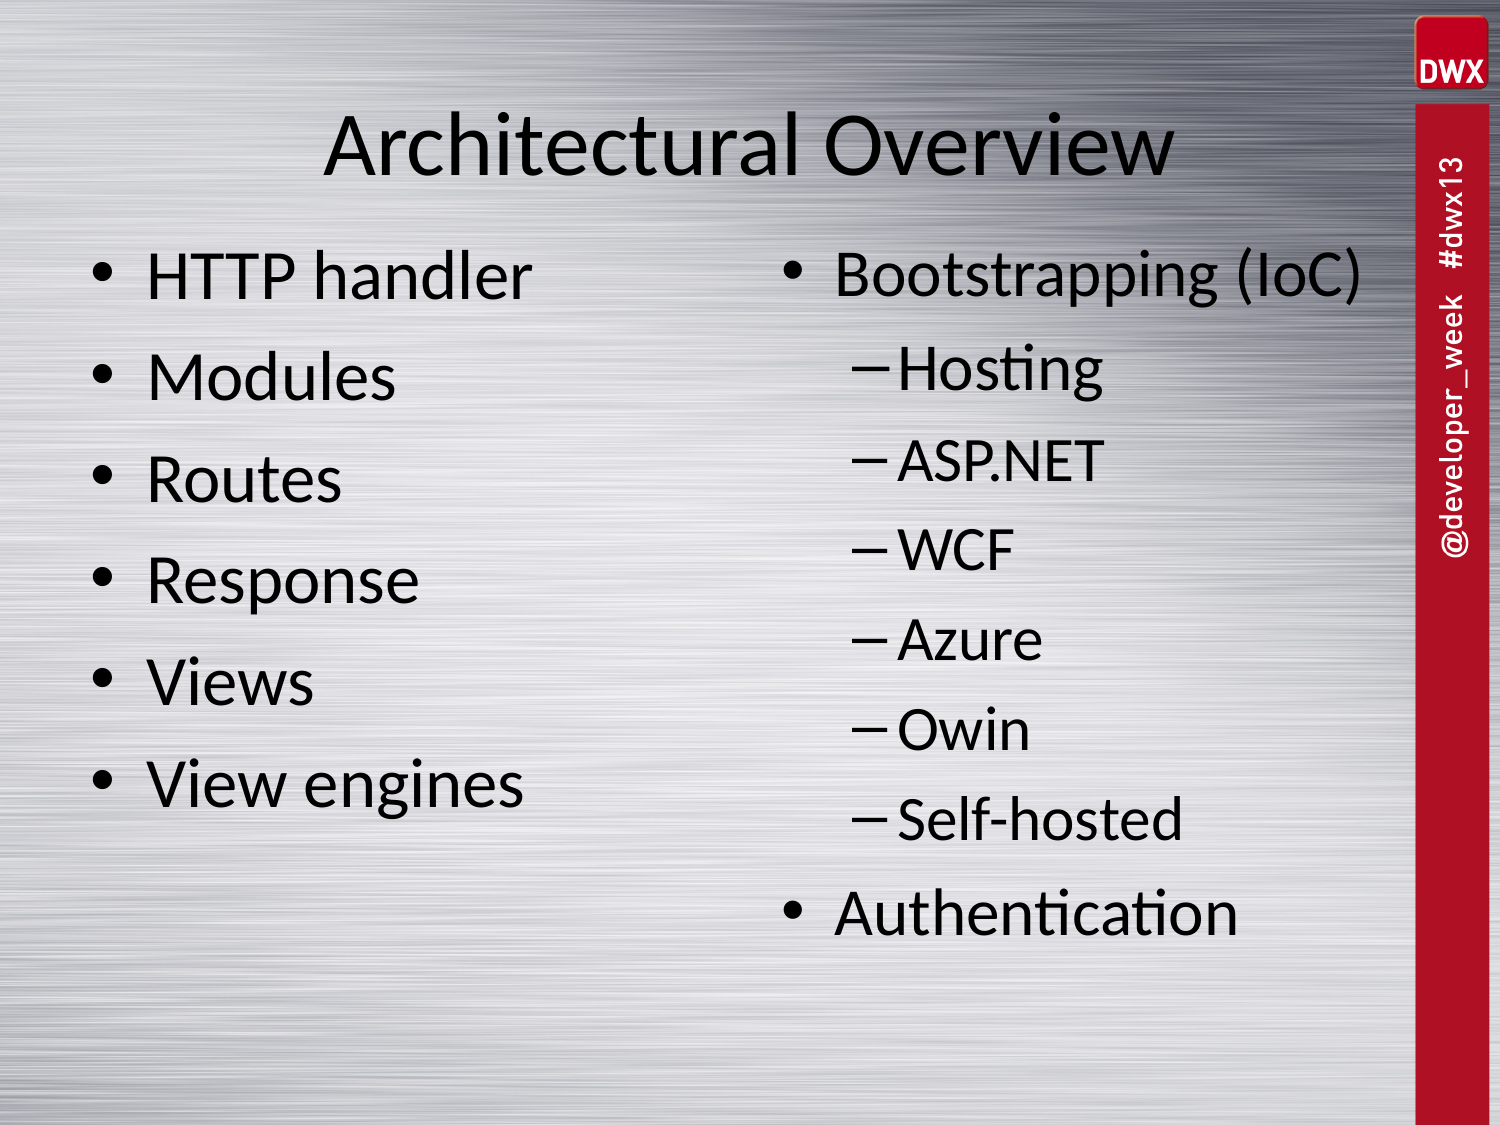

# Architectural Overview
HTTP handler
Modules
Routes
Response
Views
View engines
Bootstrapping (IoC)
Hosting
ASP.NET
WCF
Azure
Owin
Self-hosted
Authentication